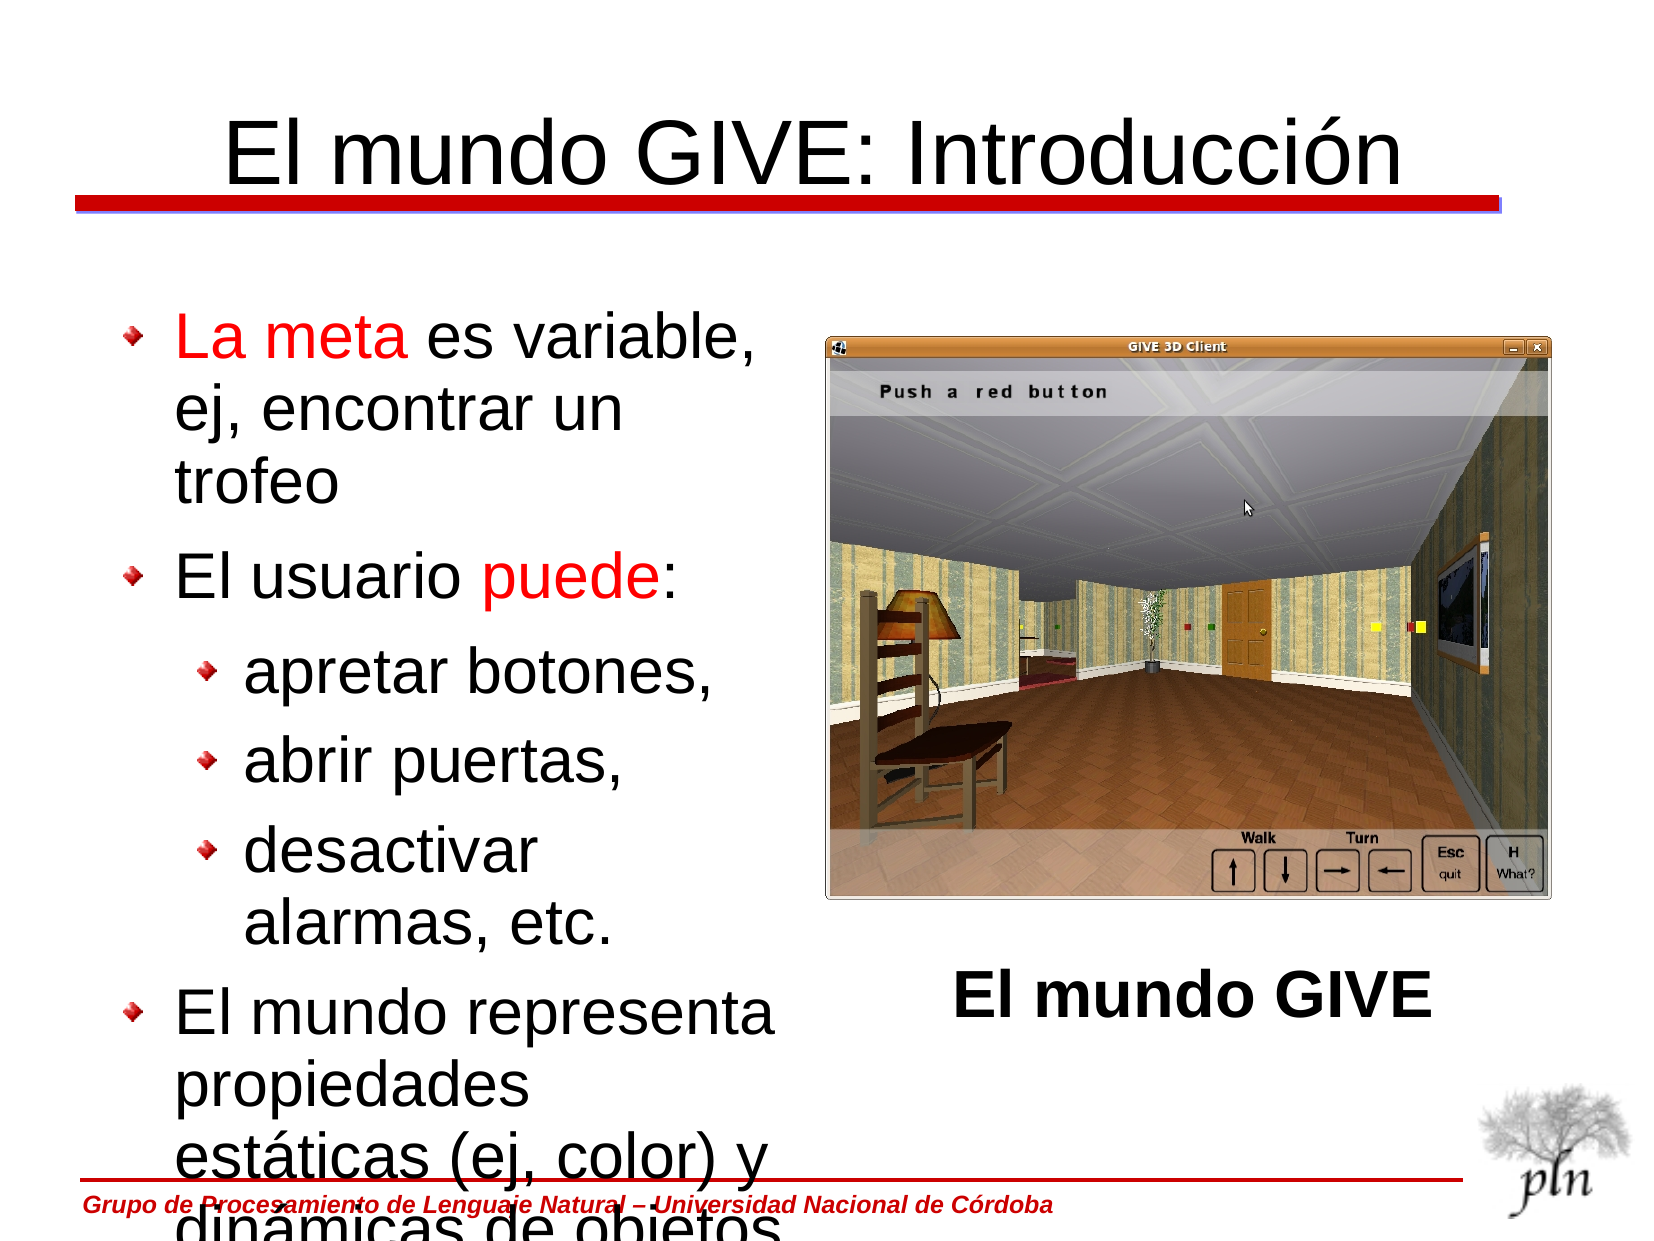

# El mundo GIVE: Introducción
La meta es variable, ej, encontrar un trofeo
El usuario puede:
apretar botones,
abrir puertas,
desactivar alarmas, etc.
El mundo representa propiedades estáticas (ej, color) y dinámicas de objetos (ej, visibilidad).
El mundo GIVE